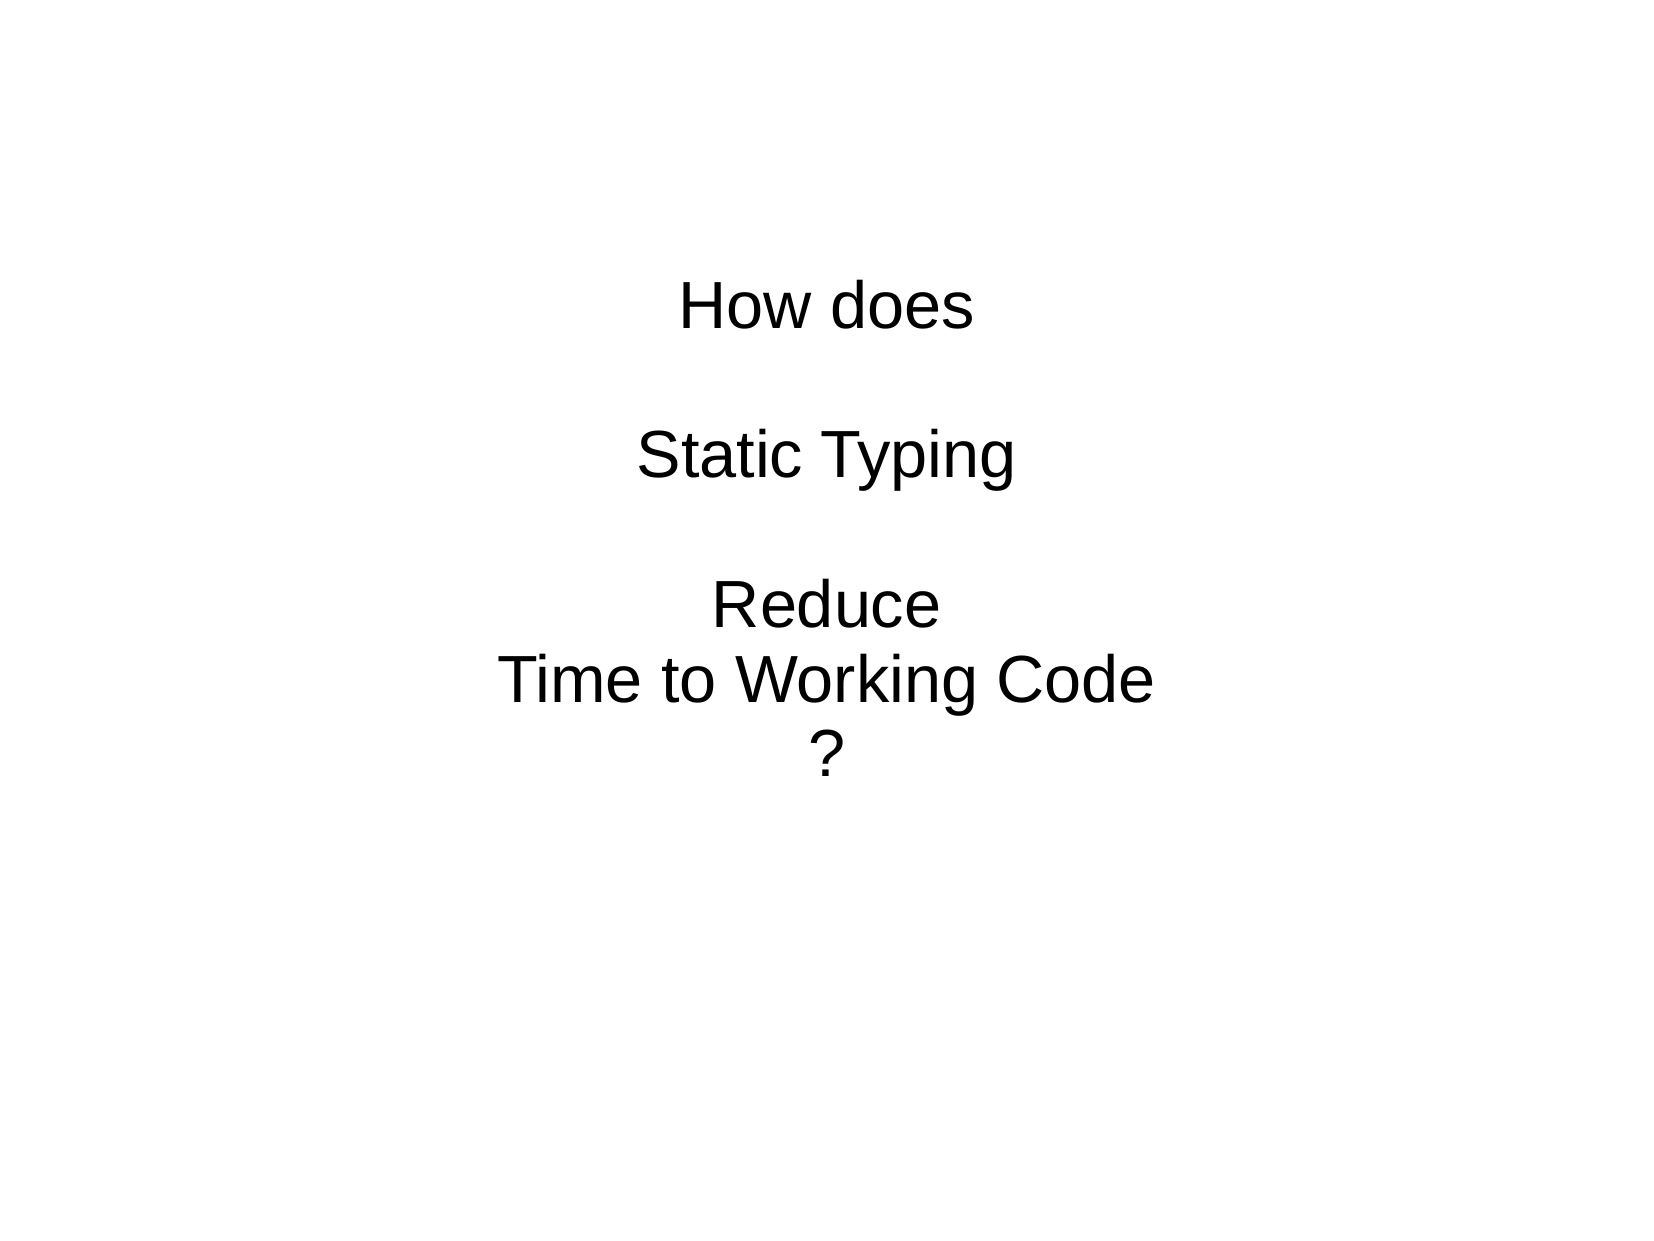

# How does
Static Typing
Reduce
Time to Working Code
?